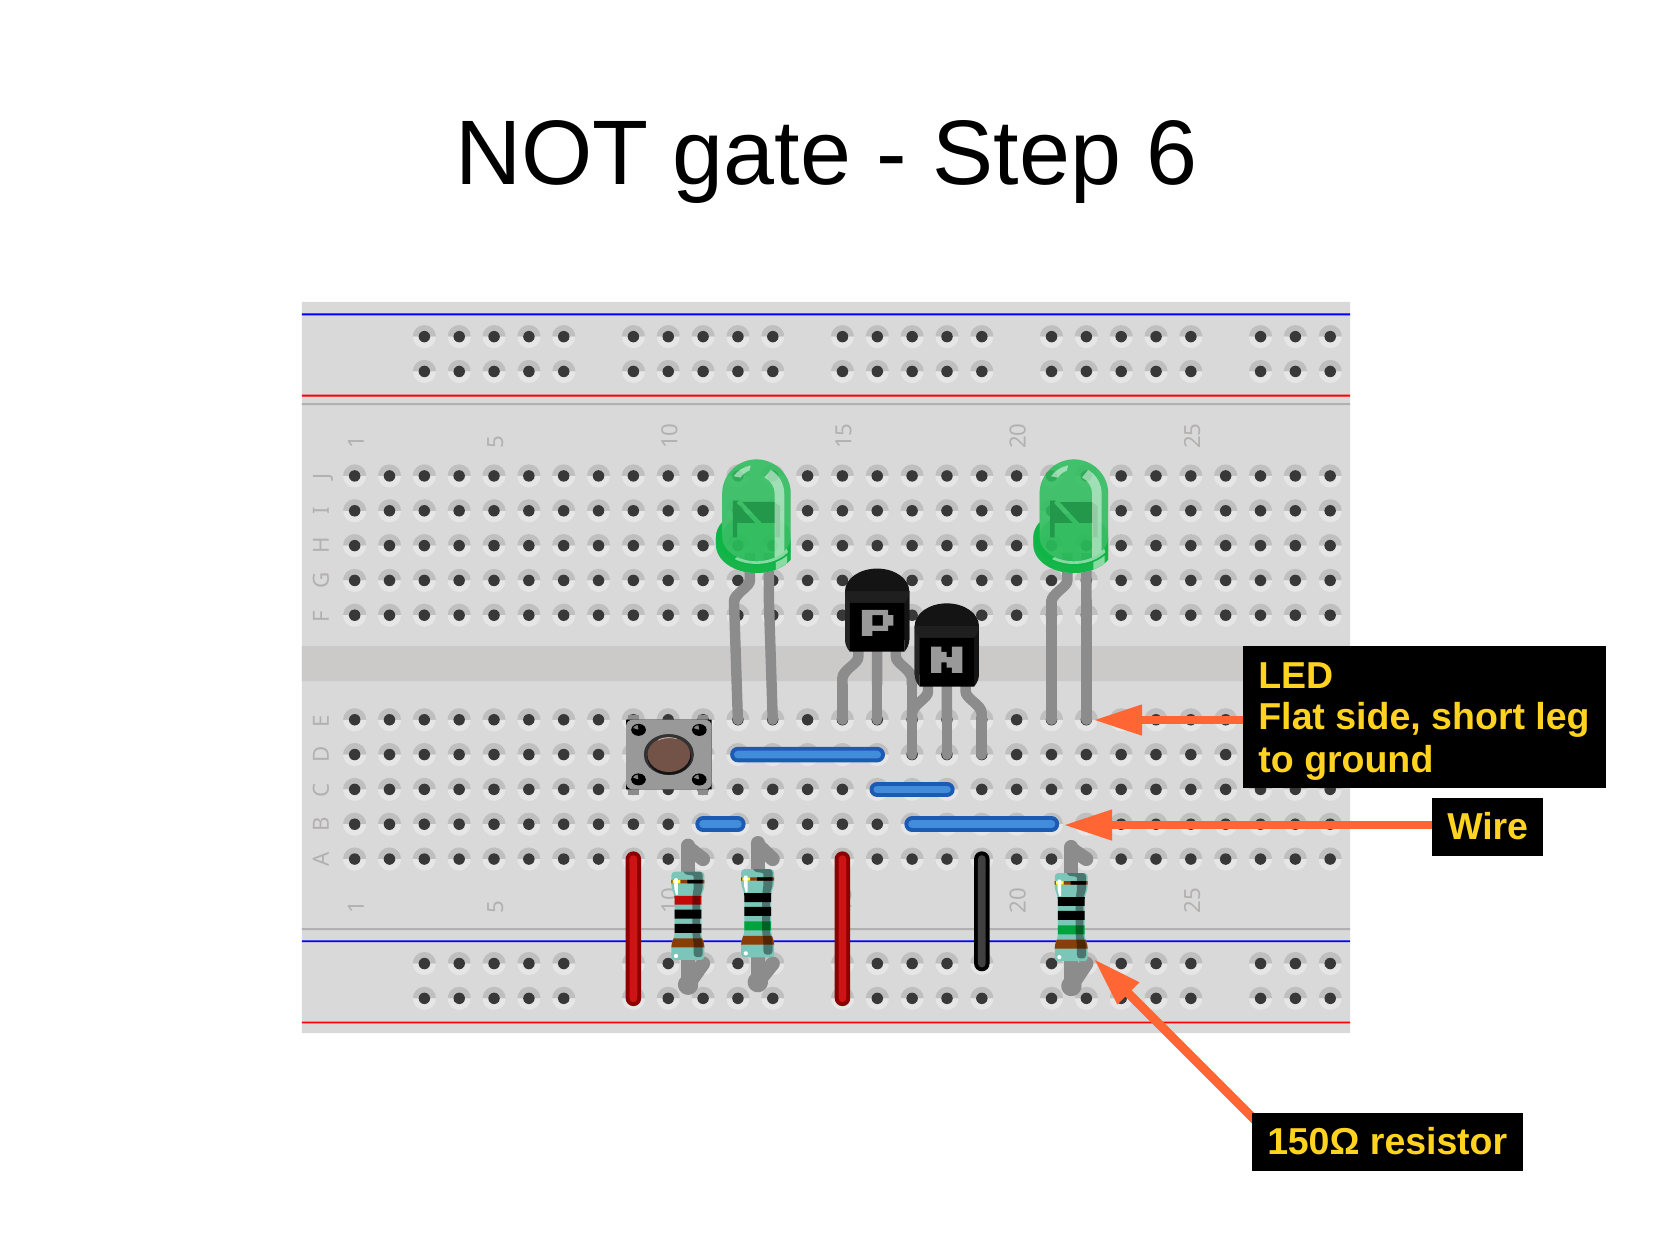

# NOT gate - Step 6
LED
Flat side, short leg
to ground
Wire
150Ω resistor